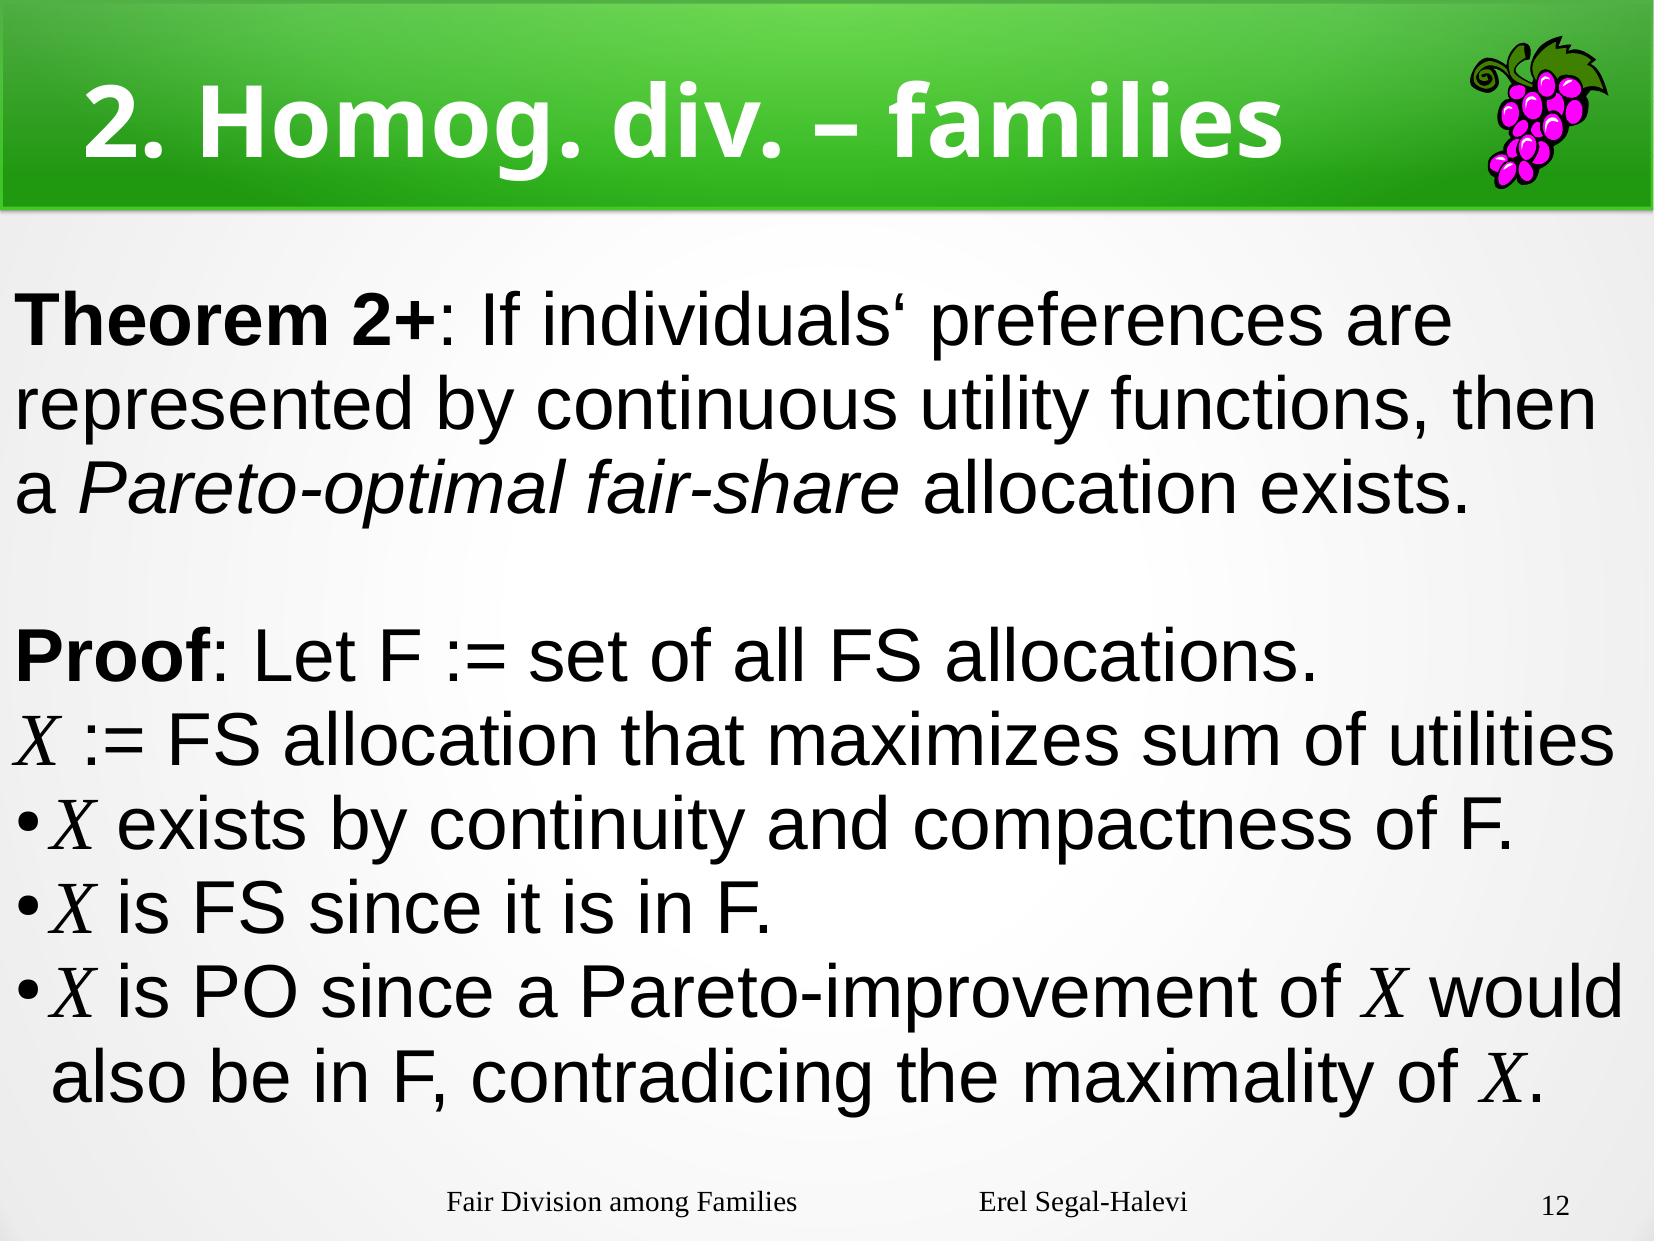

2. Homog. div. – families
#
Theorem 2+: If individuals‘ preferences are represented by continuous utility functions, then a Pareto-optimal fair-share allocation exists.
Proof: Let F := set of all FS allocations.
X := FS allocation that maximizes sum of utilities
X exists by continuity and compactness of F.
X is FS since it is in F.
X is PO since a Pareto-improvement of X would also be in F, contradicing the maximality of X.
Fair Division among Families Erel Segal-Halevi
12